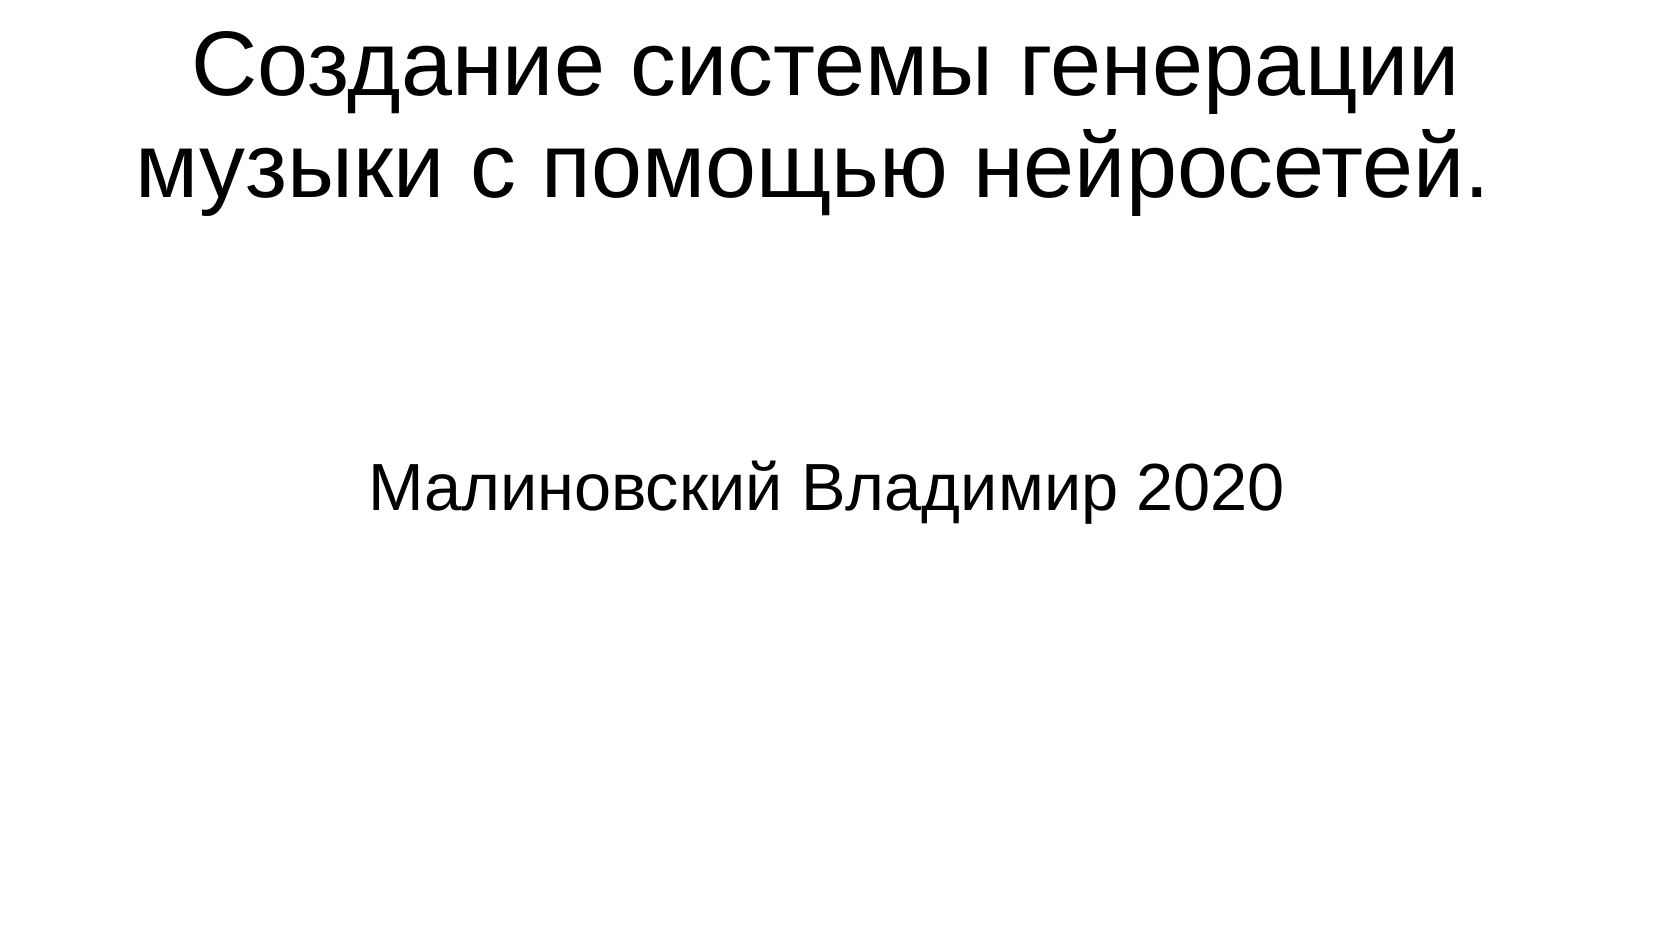

# Создание системы генерации музыки с помощью нейросетей.
Малиновский Владимир 2020